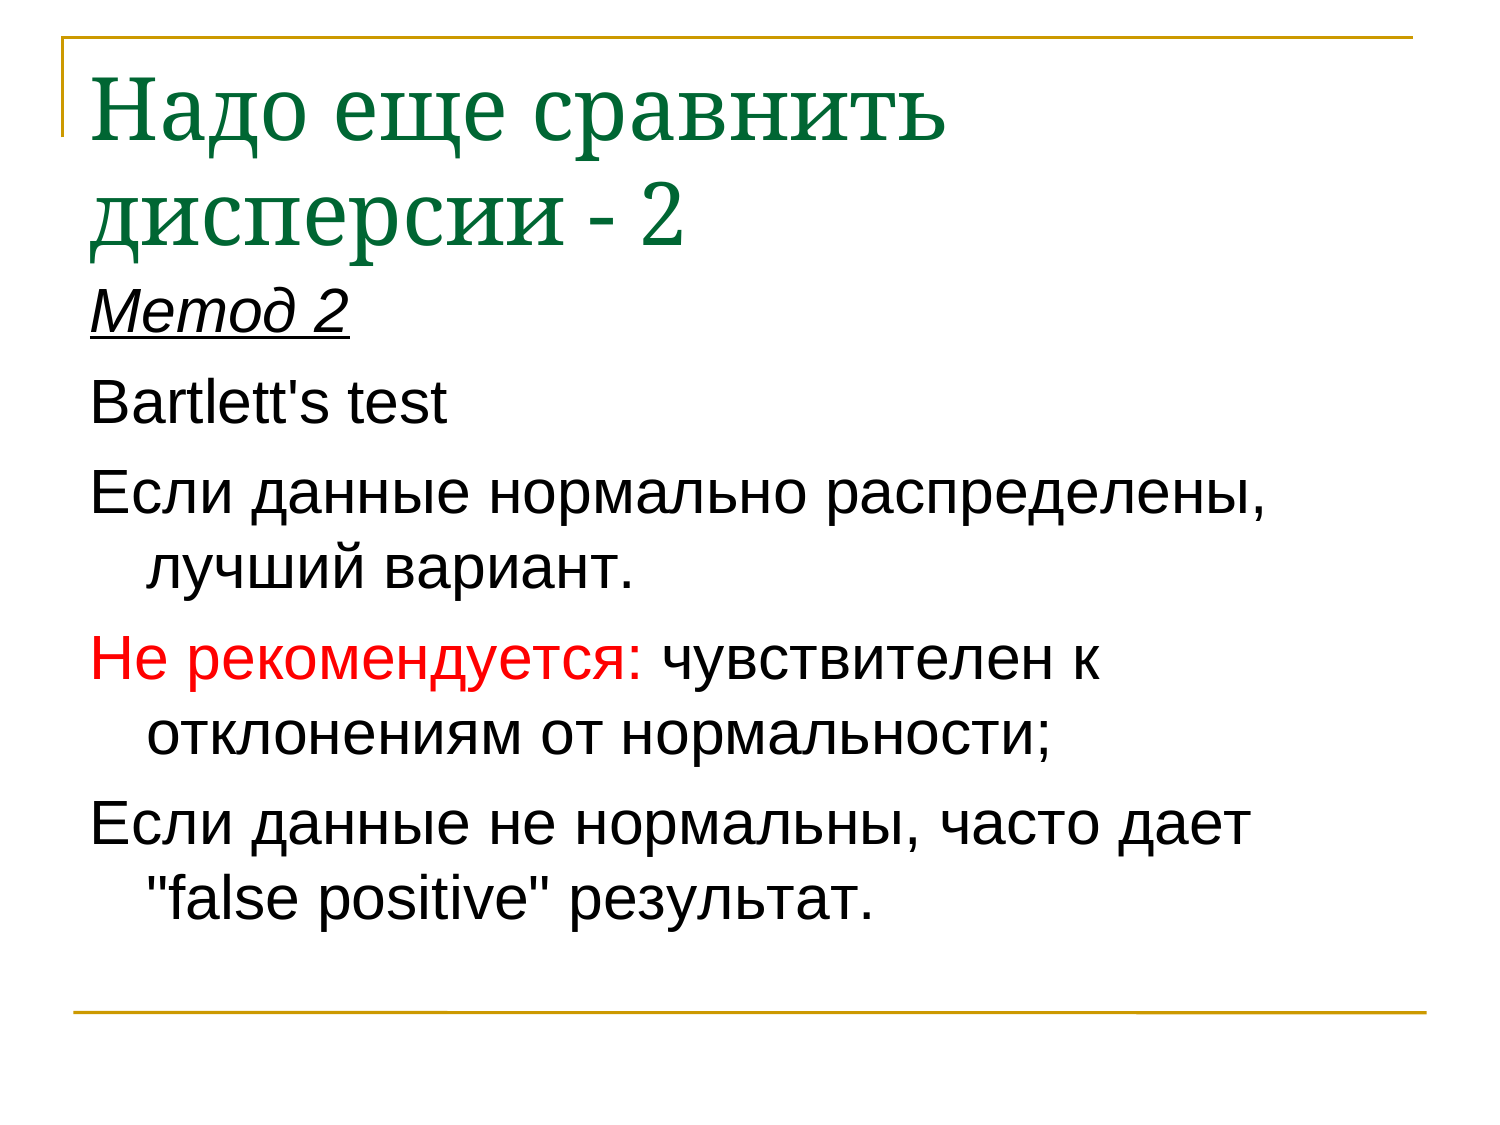

# Надо еще сравнить дисперсии - 2
Метод 2
Bartlett's test
Если данные нормально распределены, лучший вариант.
Не рекомендуется: чувствителен к отклонениям от нормальности;
Если данные не нормальны, часто дает "false positive" результат.